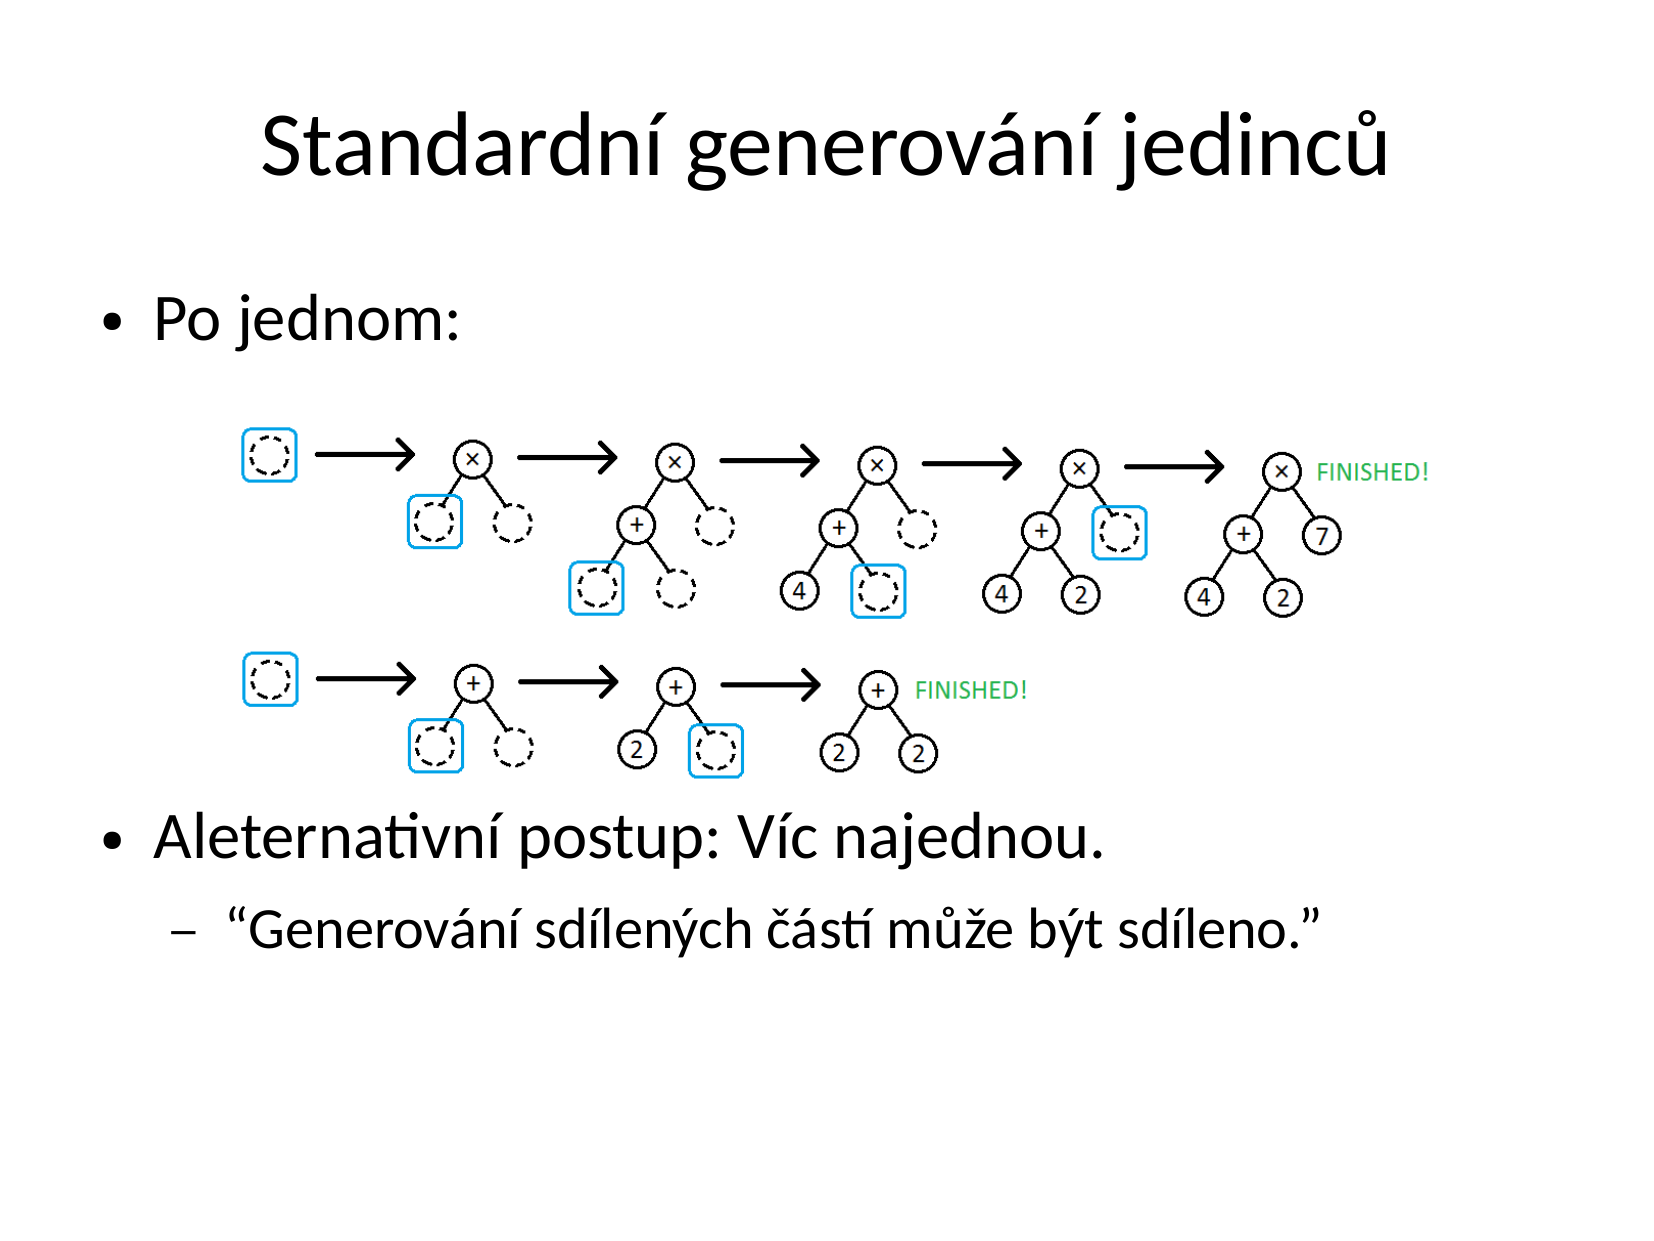

# Standardní generování jedinců
Po jednom:
Aleternativní postup: Víc najednou.
“Generování sdílených částí může být sdíleno.”